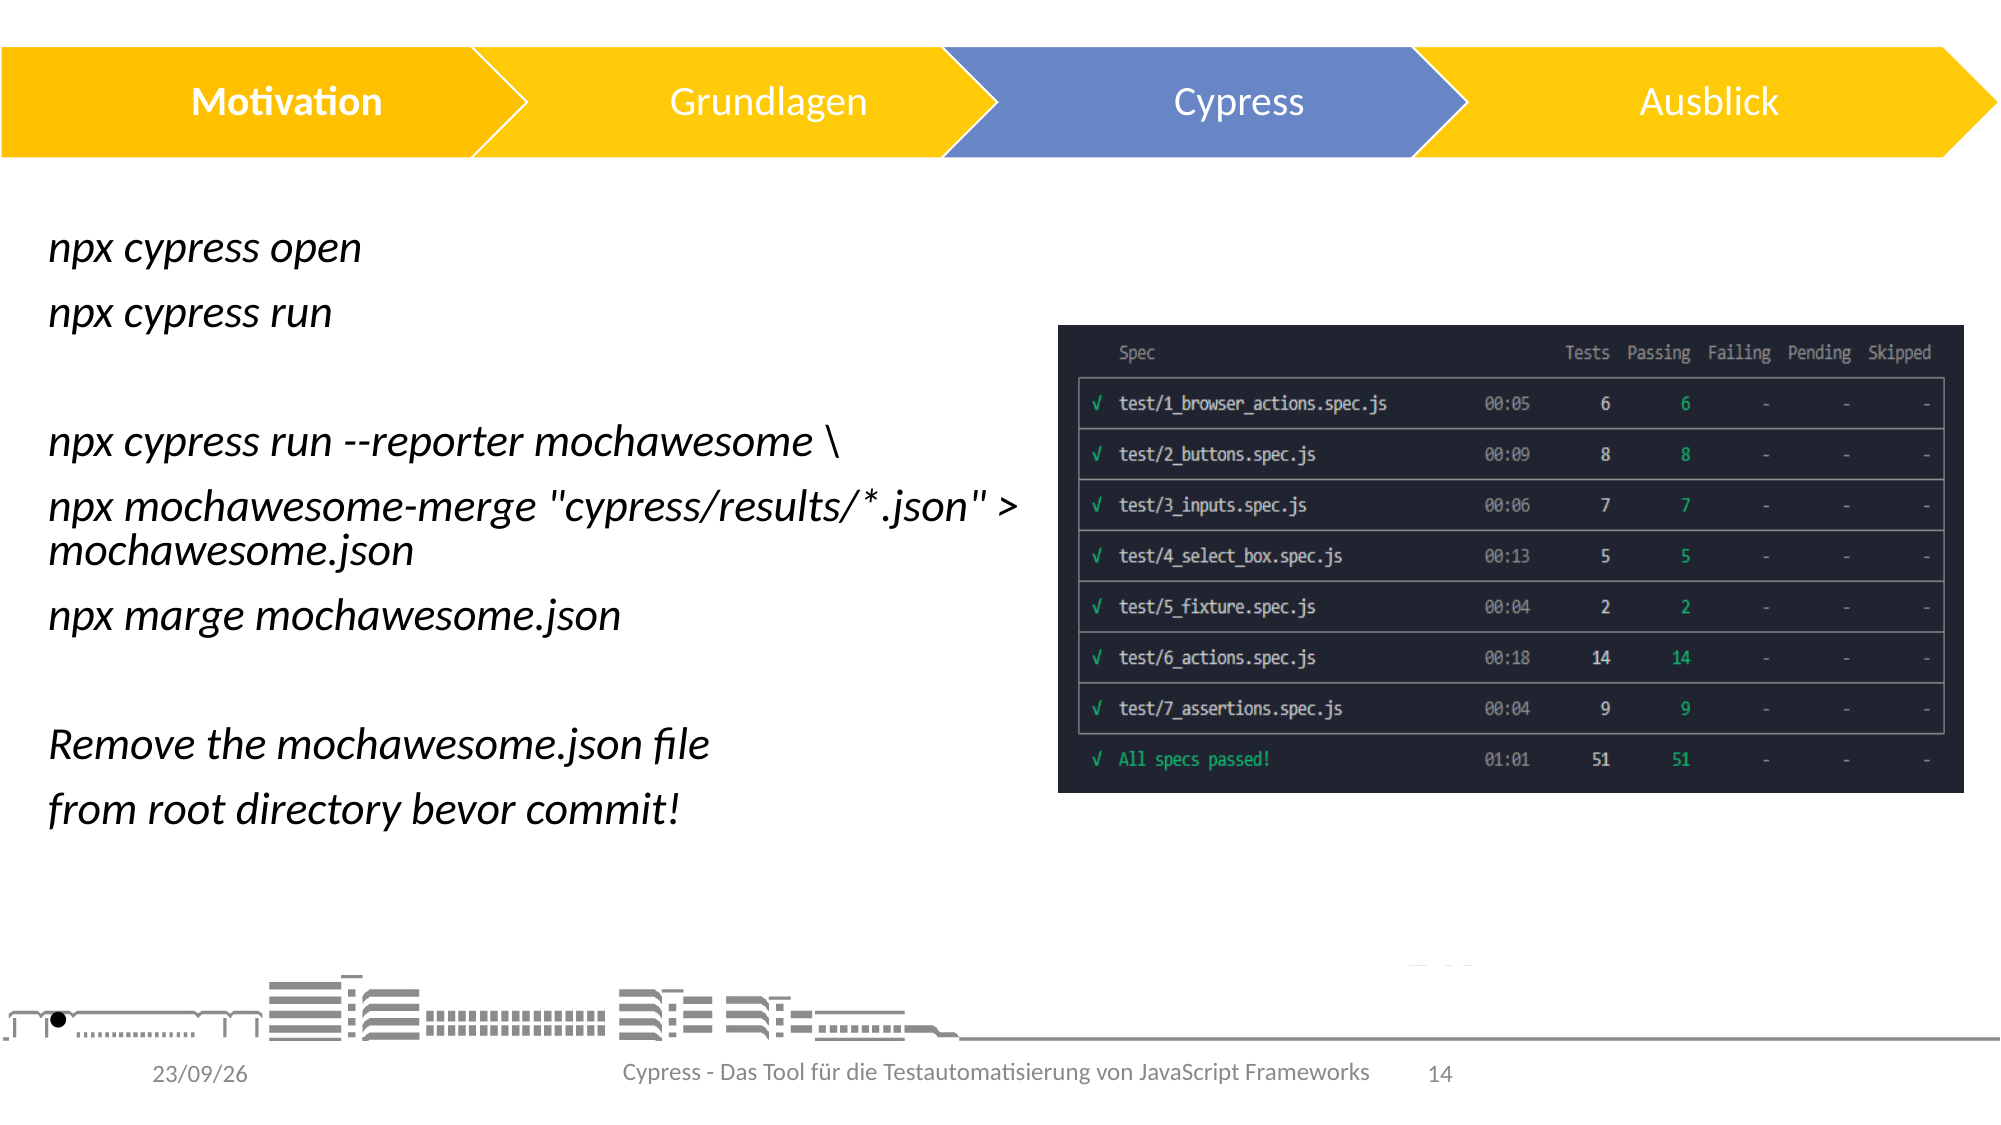

Motivation
Grundlagen
Cypress
Ausblick
# npx cypress open
npx cypress run
npx cypress run --reporter mochawesome \
npx mochawesome-merge "cypress/results/*.json" > mochawesome.json
npx marge mochawesome.json
Remove the mochawesome.json file
from root directory bevor commit!
Cypress - Das Tool für die Testautomatisierung von JavaScript Frameworks